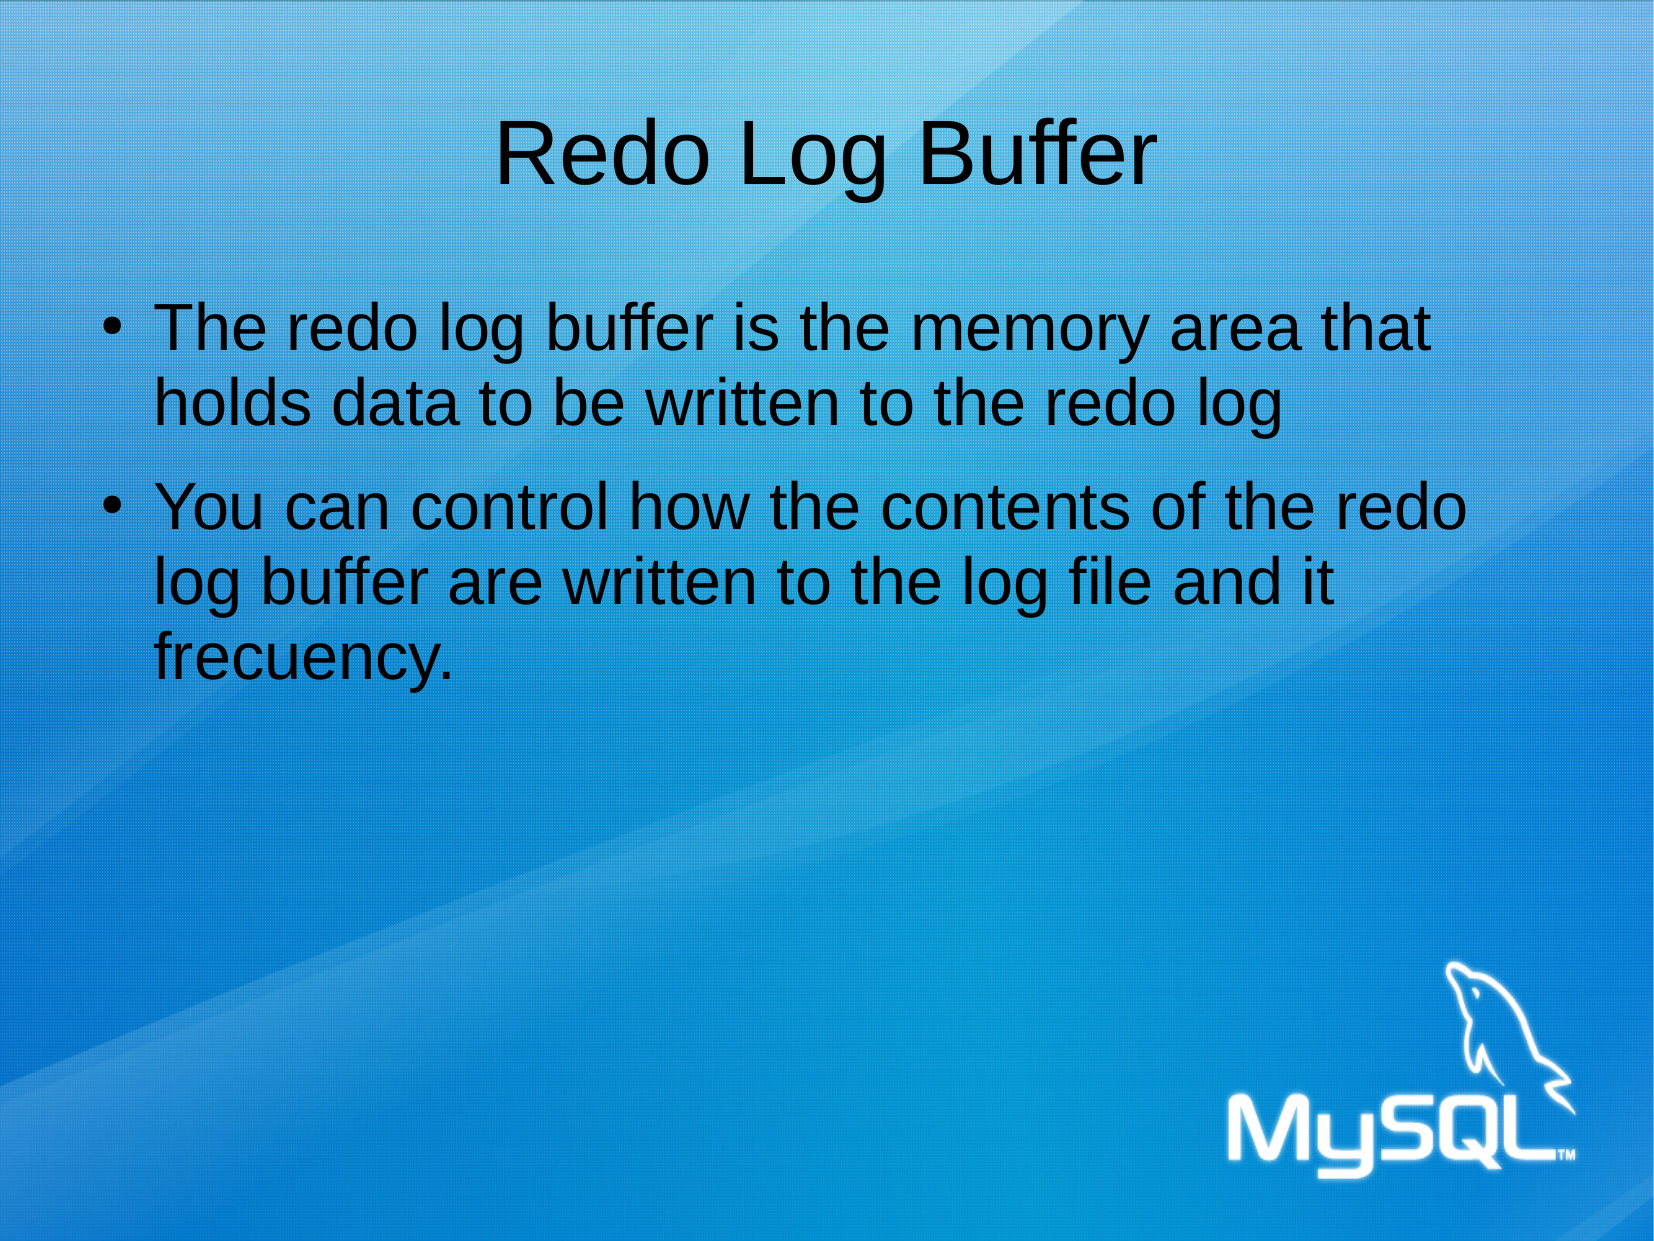

# Redo Log Buffer
The redo log buffer is the memory area that holds data to be written to the redo log
You can control how the contents of the redo log buffer are written to the log file and it frecuency.